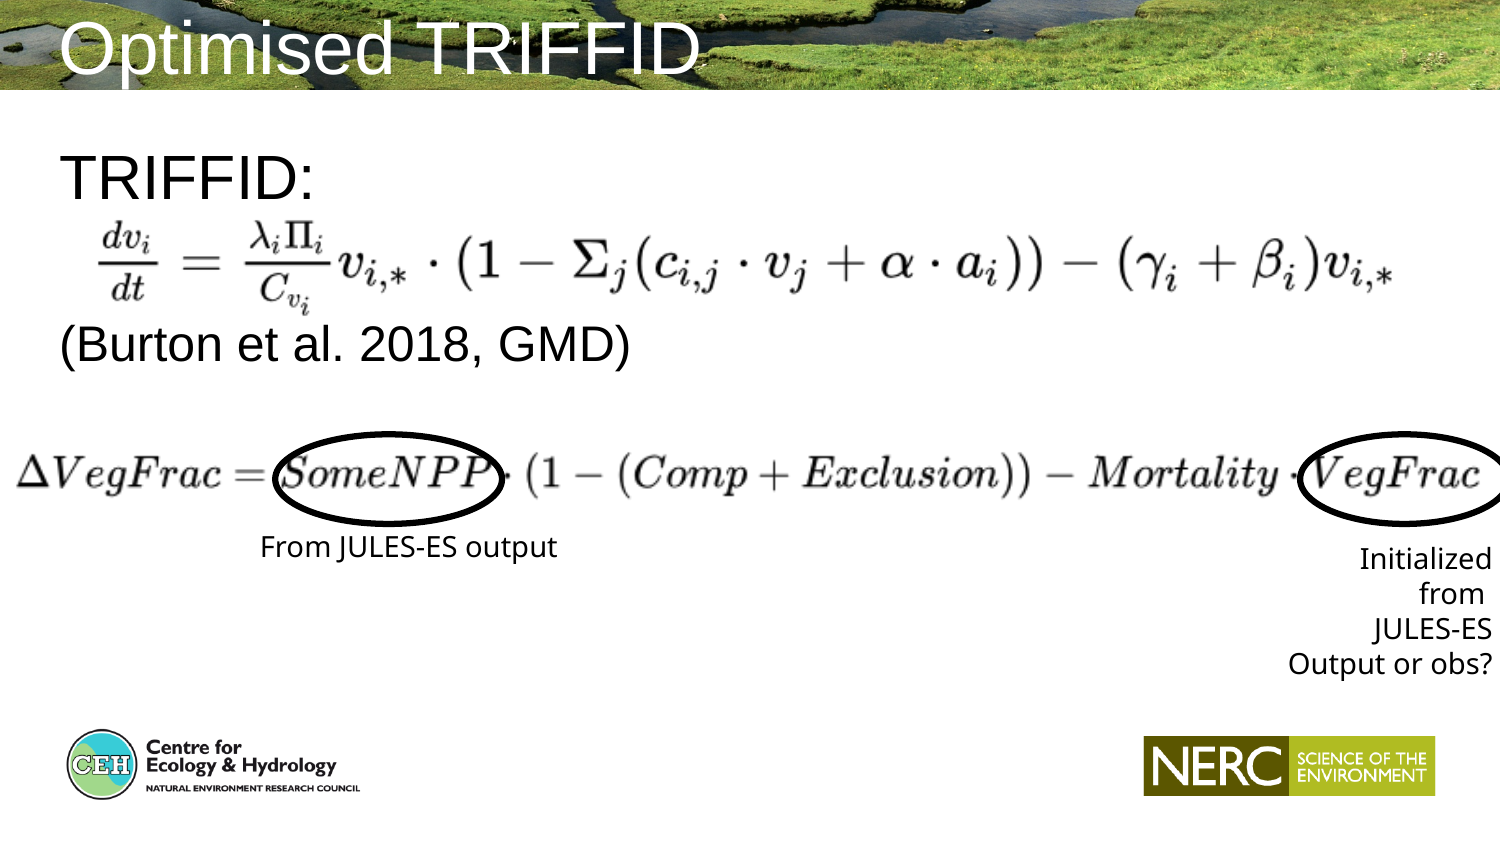

# Optimised TRIFFID
TRIFFID:
(Burton et al. 2018, GMD)
From JULES-ES output
Initialized
from
JULES-ES
Output or obs?